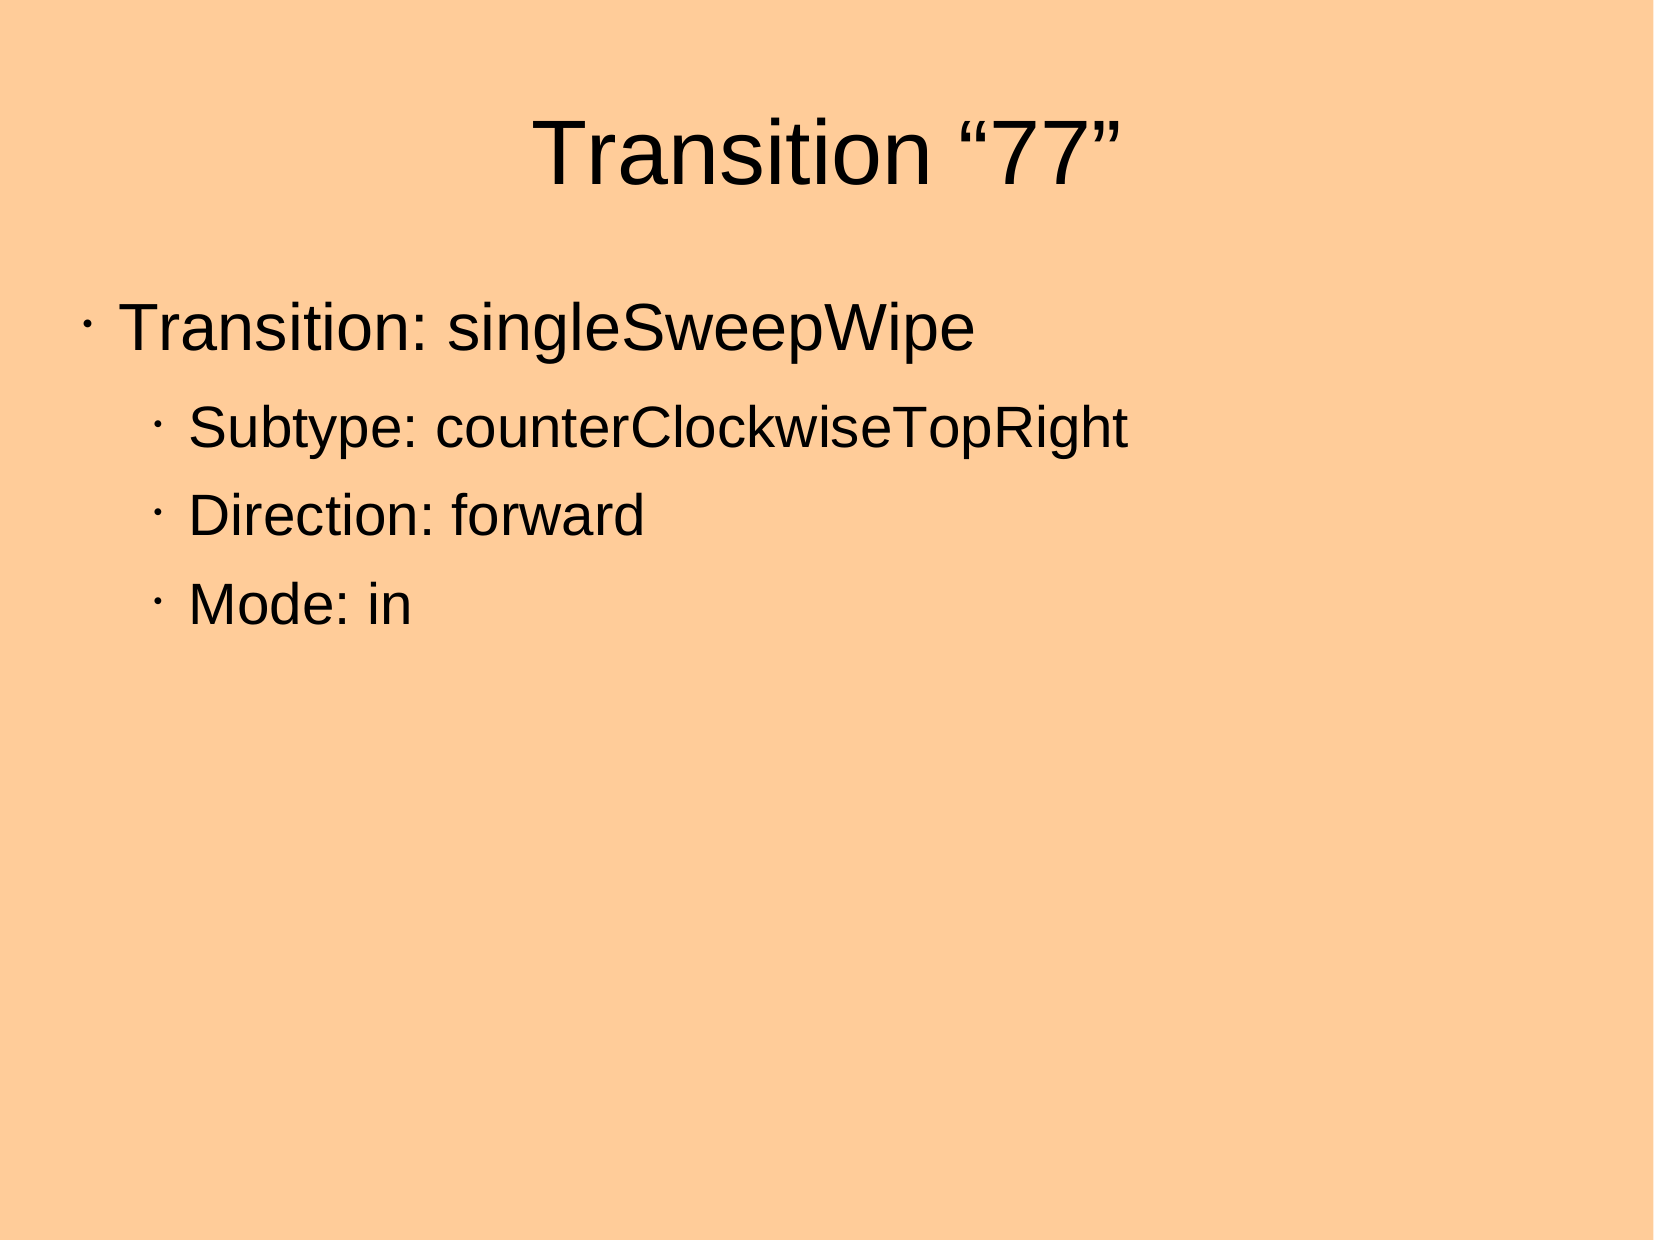

# Transition “77”
Transition: singleSweepWipe
Subtype: counterClockwiseTopRight
Direction: forward
Mode: in